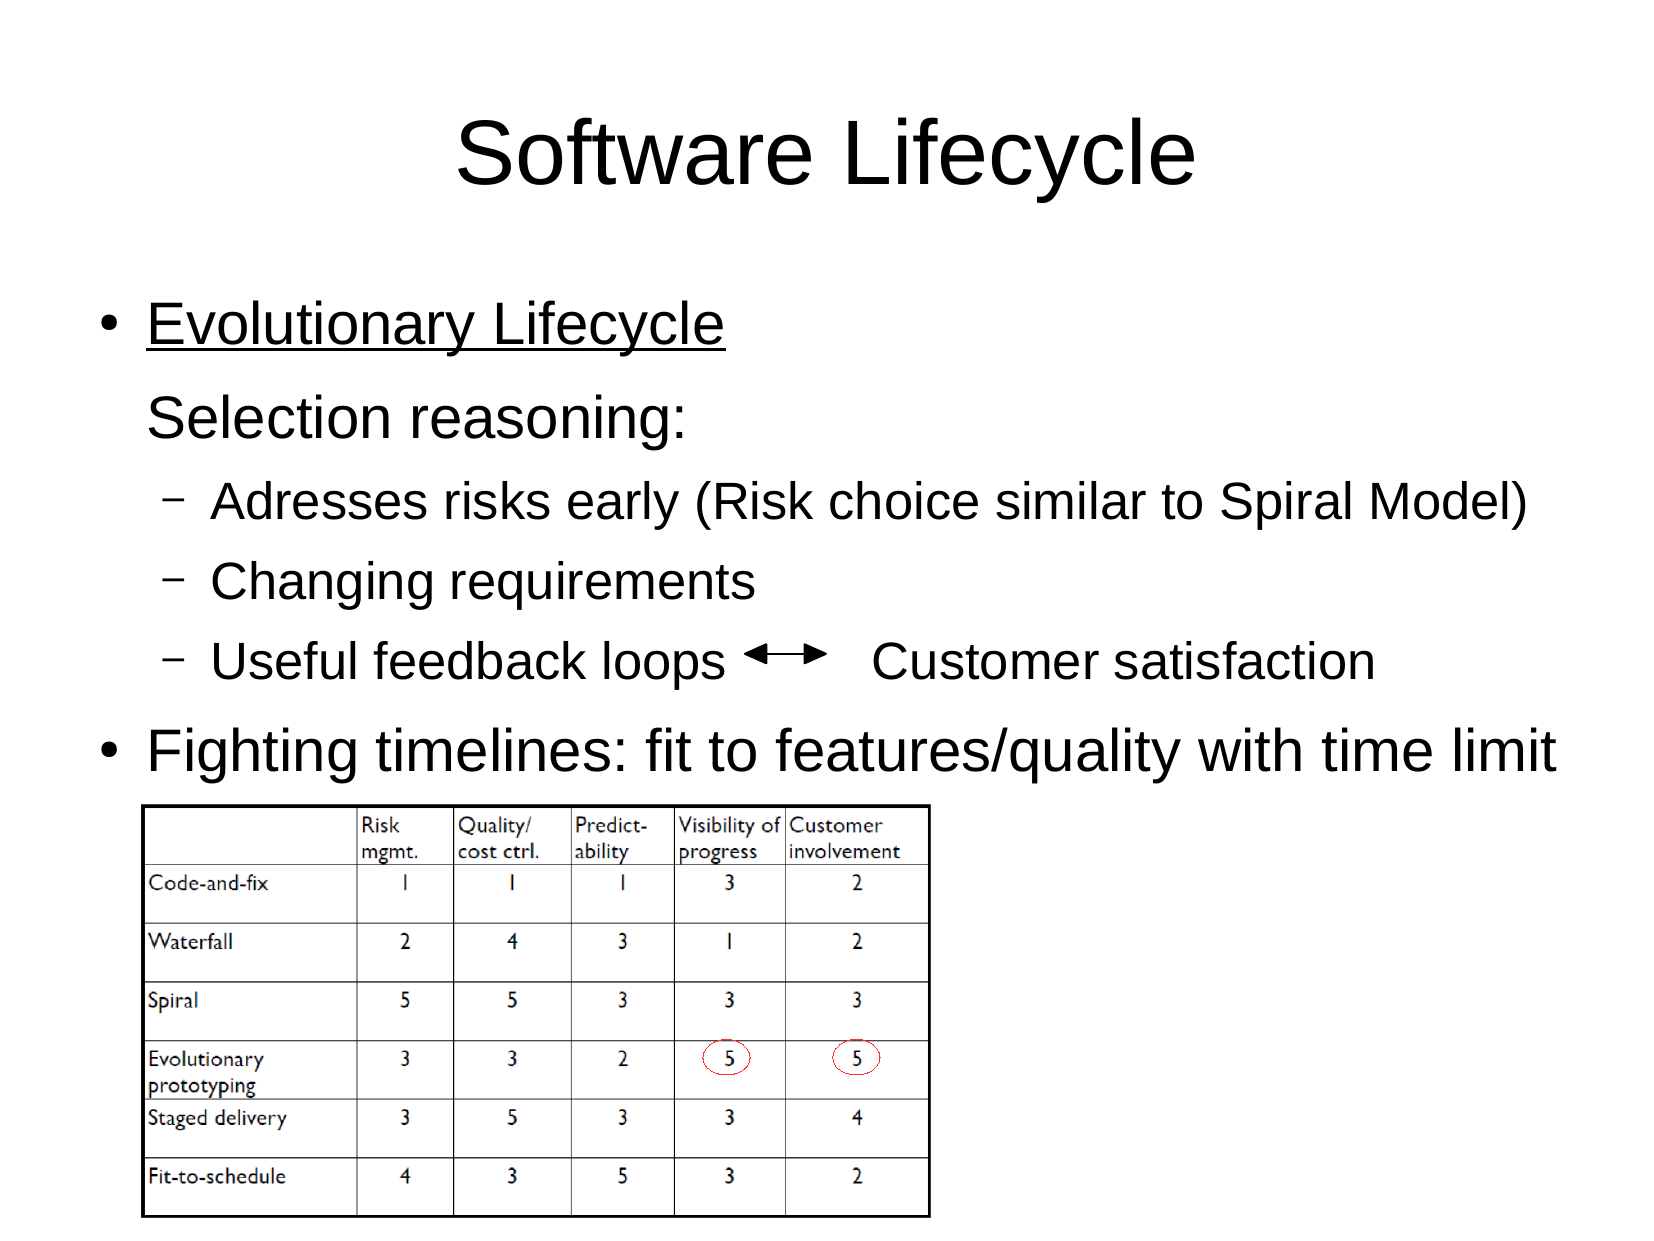

# Software Lifecycle
Evolutionary Lifecycle
Selection reasoning:
Adresses risks early (Risk choice similar to Spiral Model)
Changing requirements
Useful feedback loops Customer satisfaction
Fighting timelines: fit to features/quality with time limit